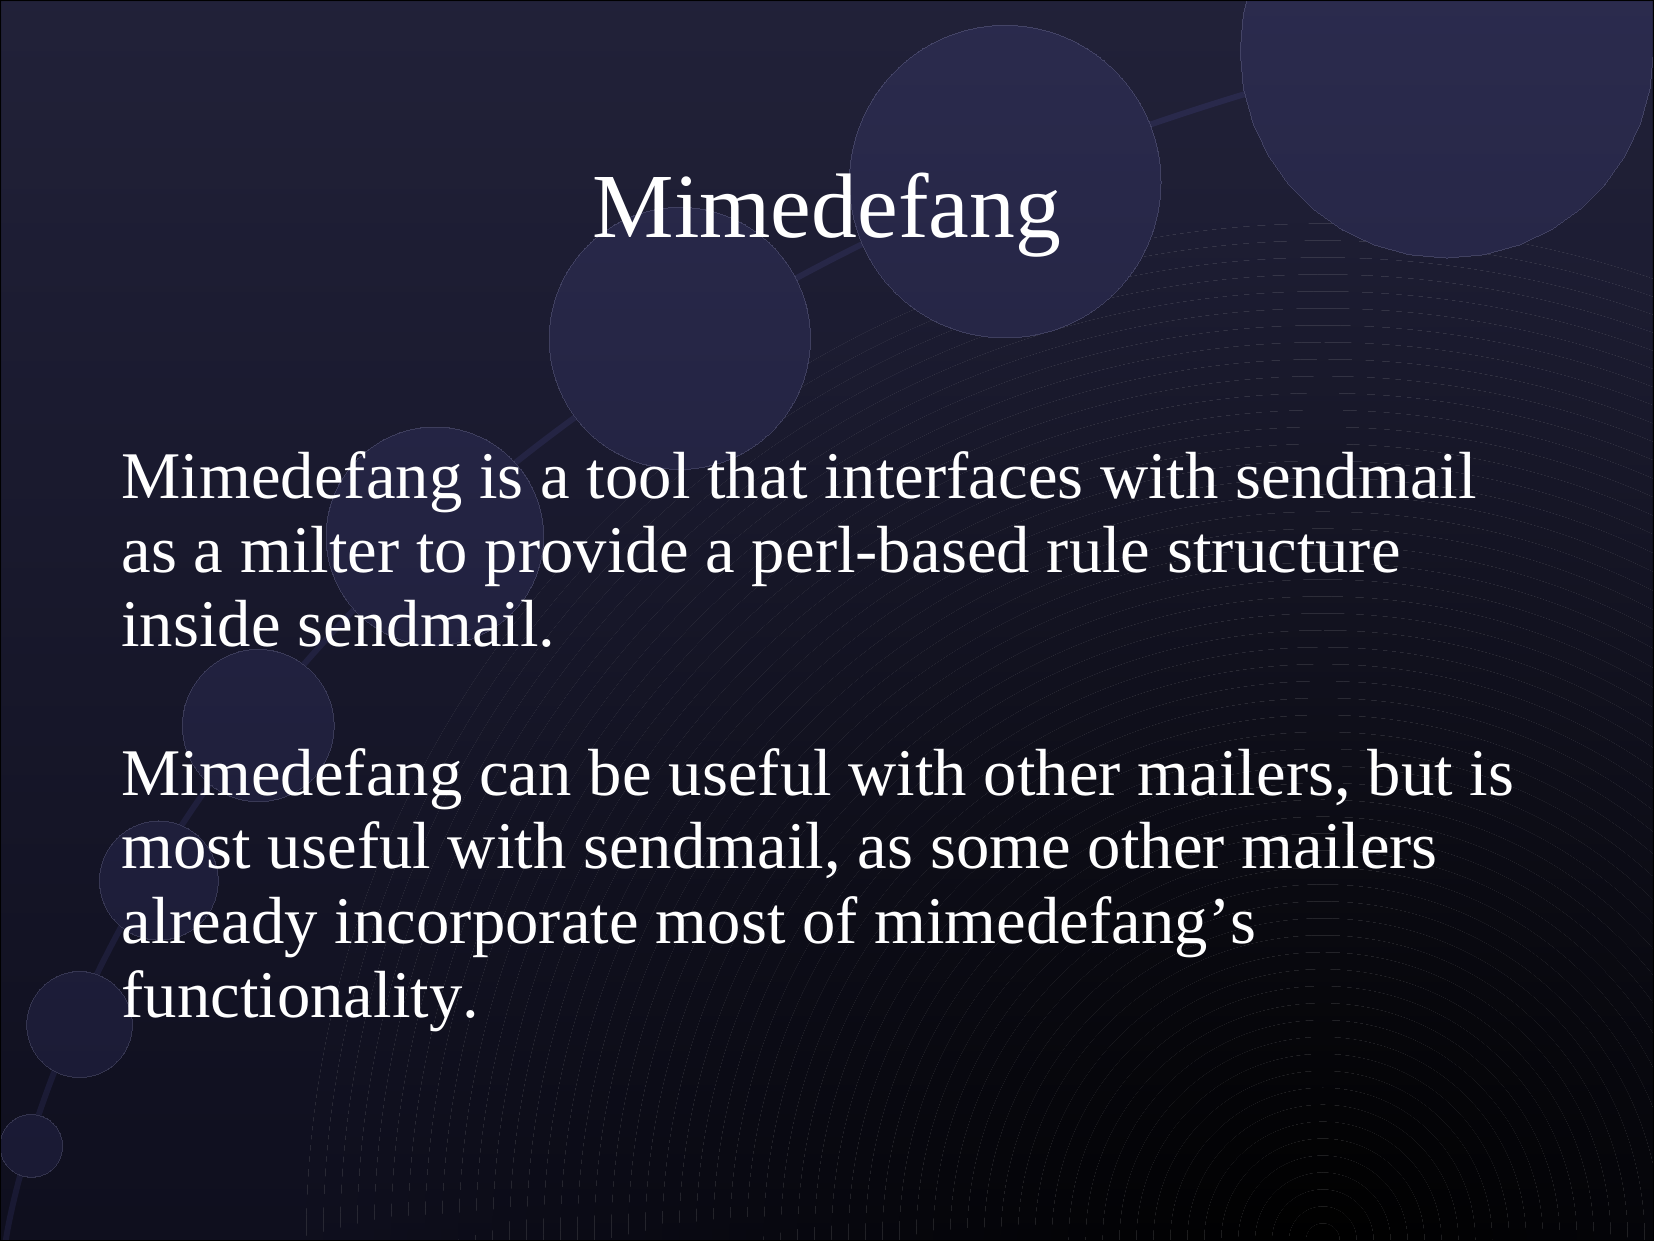

# Mimedefang
Mimedefang is a tool that interfaces with sendmail as a milter to provide a perl-based rule structure inside sendmail.
Mimedefang can be useful with other mailers, but is most useful with sendmail, as some other mailers already incorporate most of mimedefang’s functionality.